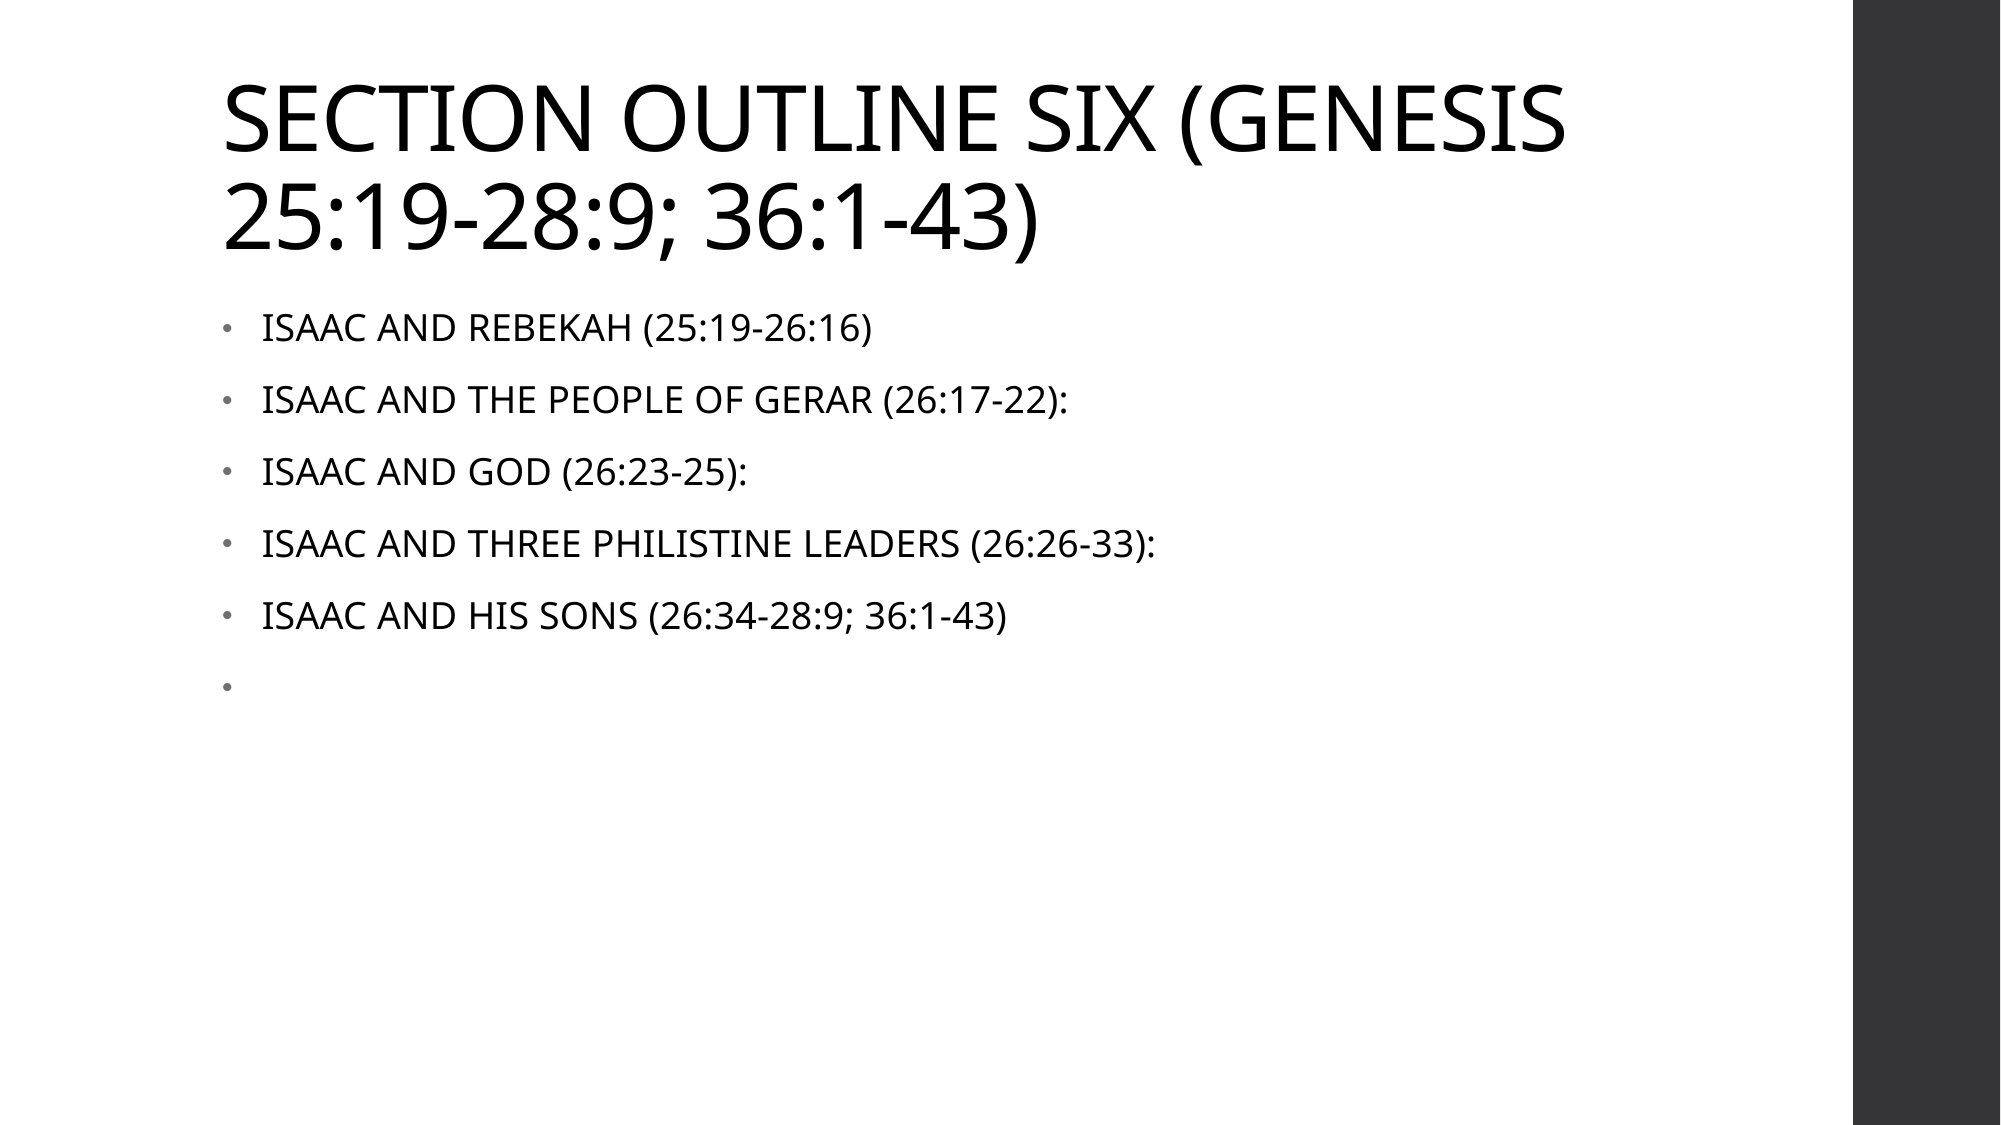

# SECTION OUTLINE SIX (GENESIS 25:19-28:9; 36:1-43)
 ISAAC AND REBEKAH (25:19-26:16)
 ISAAC AND THE PEOPLE OF GERAR (26:17-22):
 ISAAC AND GOD (26:23-25):
 ISAAC AND THREE PHILISTINE LEADERS (26:26-33):
 ISAAC AND HIS SONS (26:34-28:9; 36:1-43)